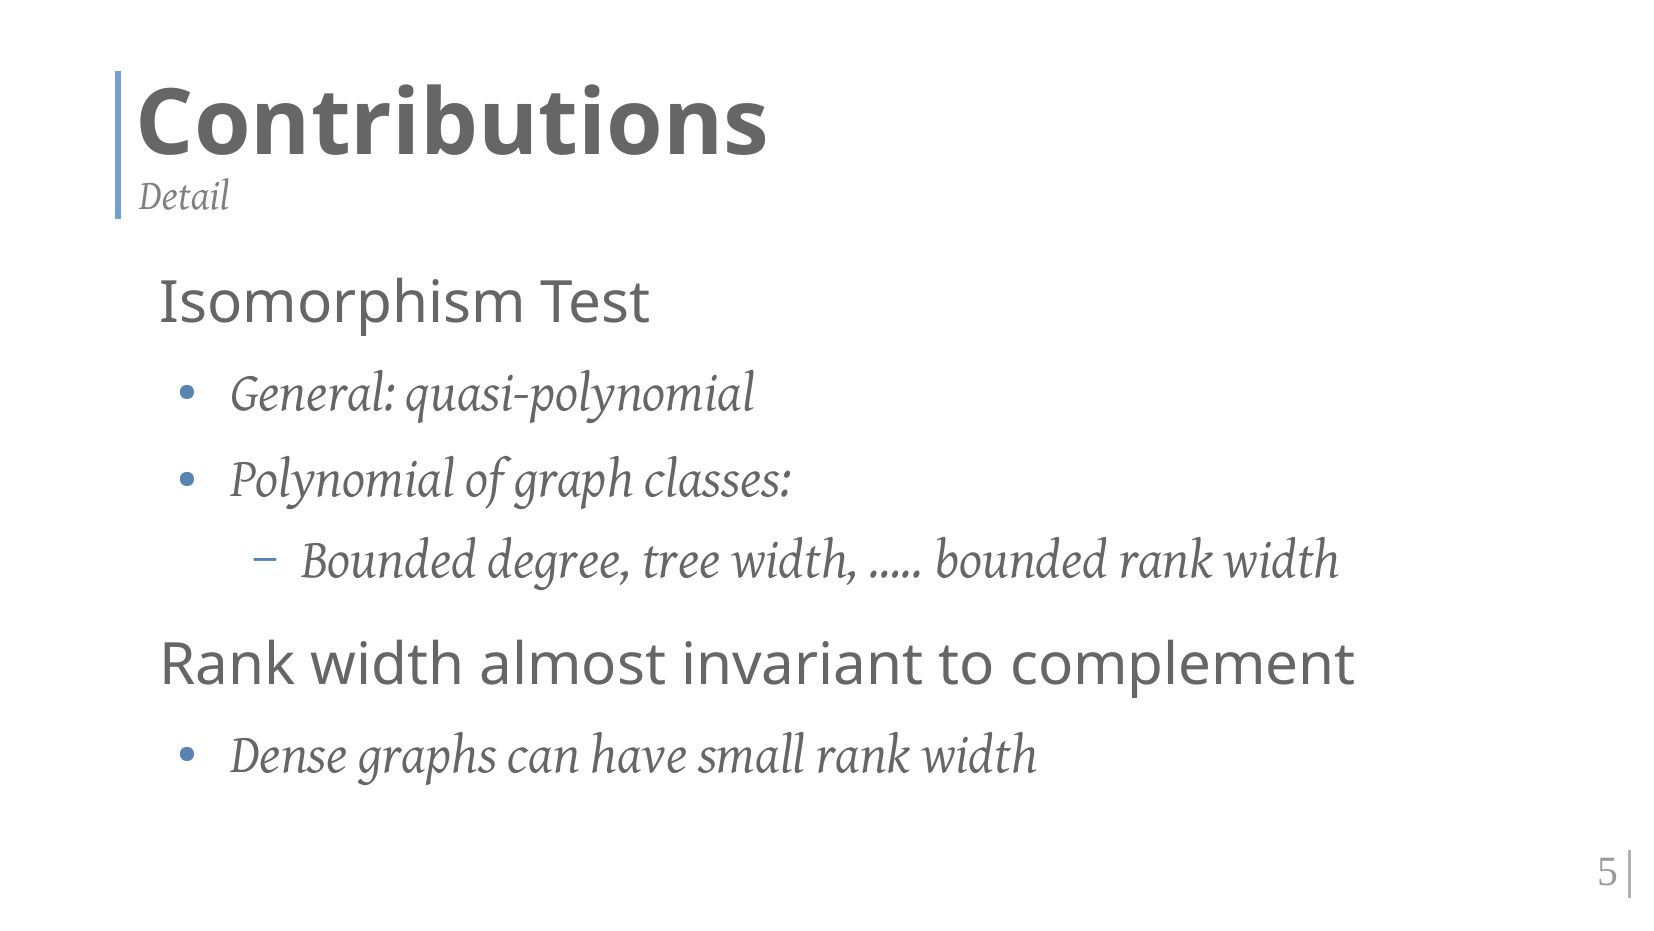

# Contributions
Detail
Isomorphism Test
General: quasi-polynomial
Polynomial of graph classes:
Bounded degree, tree width, ….. bounded rank width
Rank width almost invariant to complement
Dense graphs can have small rank width
5